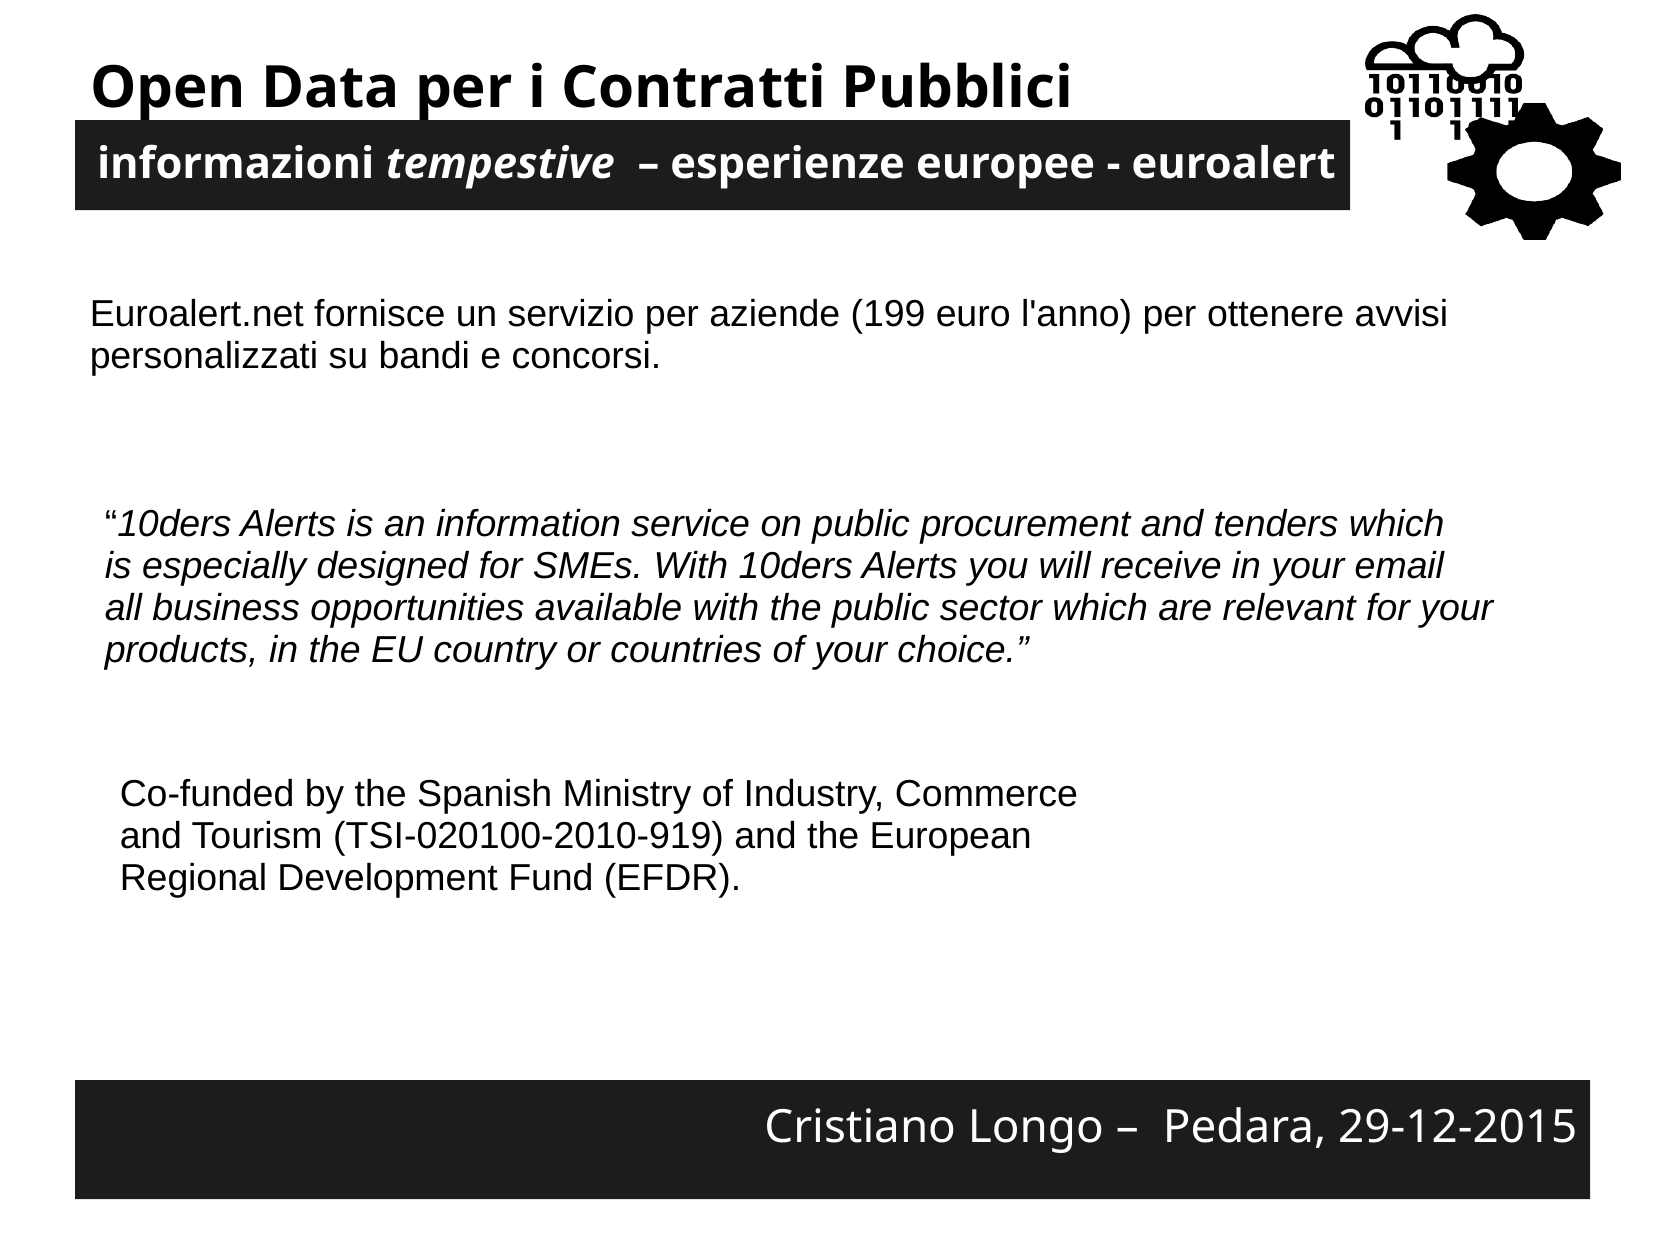

# Open Data per i Contratti Pubblici
 informazioni tempestive – esperienze europee - euroalert
Euroalert.net fornisce un servizio per aziende (199 euro l'anno) per ottenere avvisi
personalizzati su bandi e concorsi.
“10ders Alerts is an information service on public procurement and tenders which
is especially designed for SMEs. With 10ders Alerts you will receive in your email
all business opportunities available with the public sector which are relevant for your
products, in the EU country or countries of your choice.”
Co-funded by the Spanish Ministry of Industry, Commerce and Tourism (TSI-020100-2010-919) and the European Regional Development Fund (EFDR).
 Cristiano Longo – Pedara, 29-12-2015